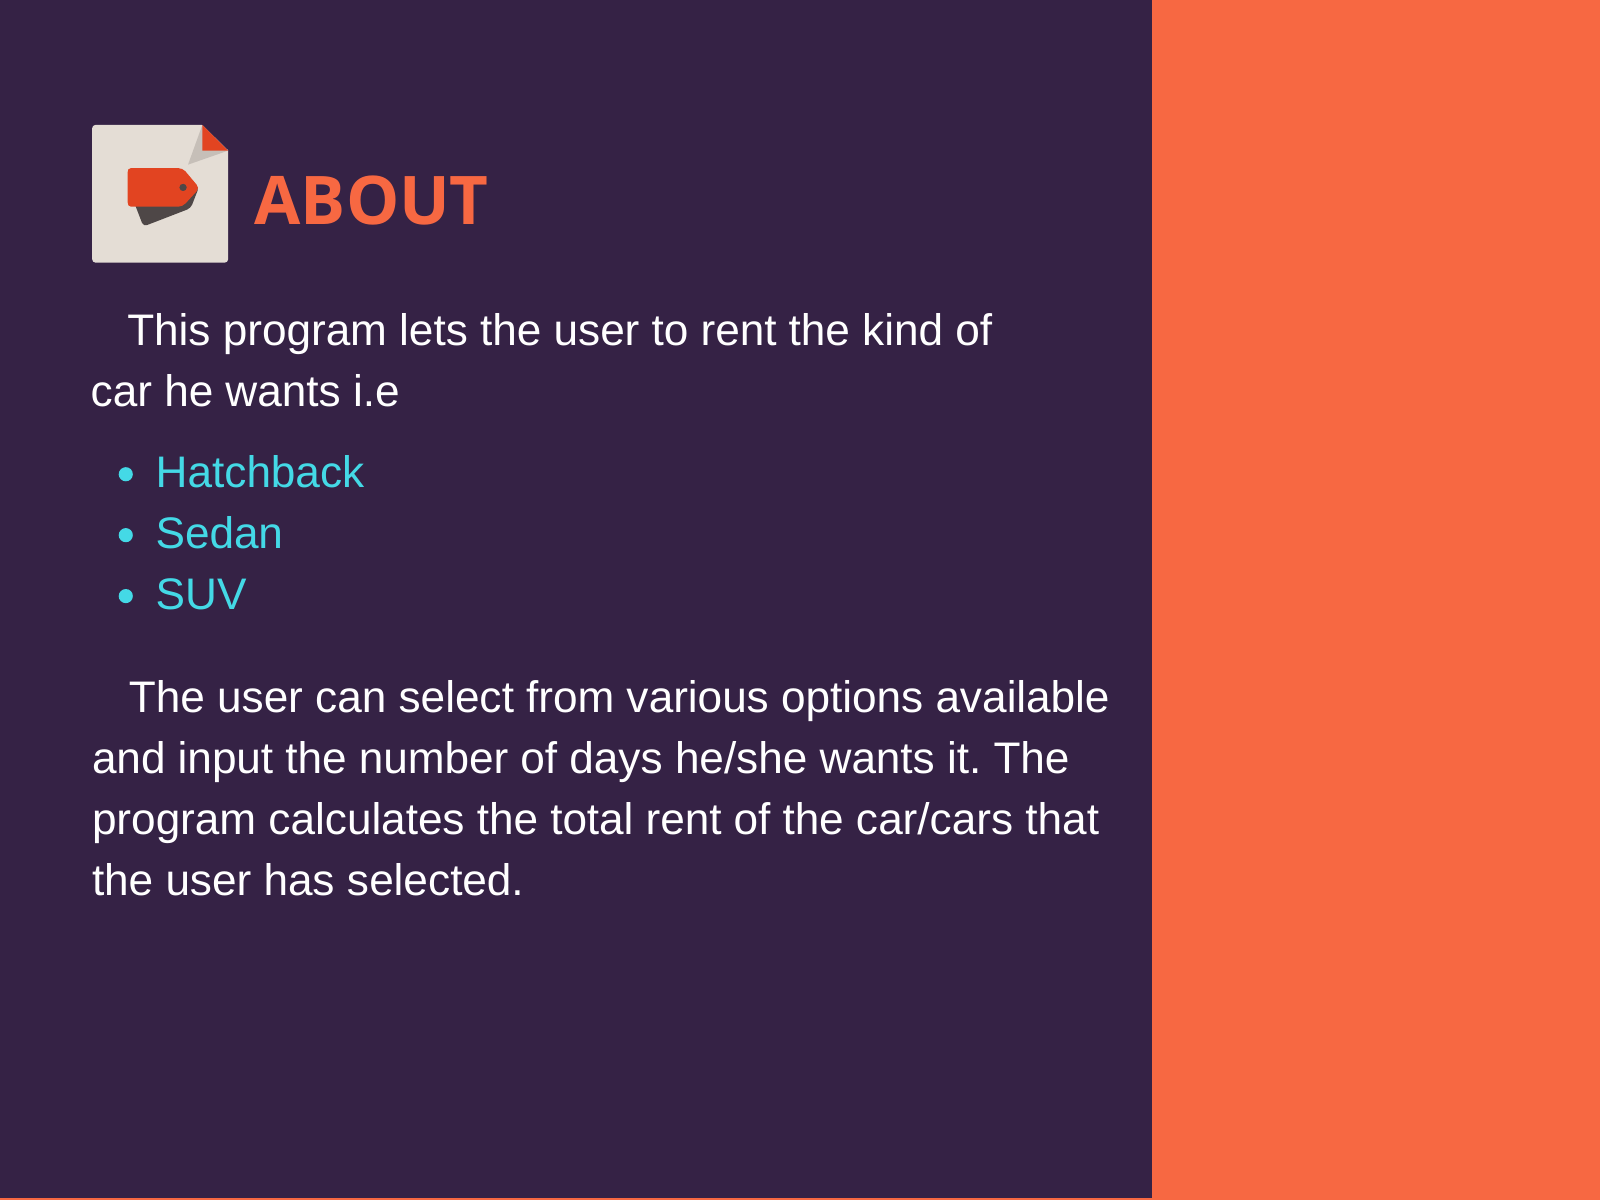

ABOUT
 This program lets the user to rent the kind of
car he wants i.e
Hatchback
Sedan
SUV
 The user can select from various options available
and input the number of days he/she wants it. The
program calculates the total rent of the car/cars that
the user has selected.